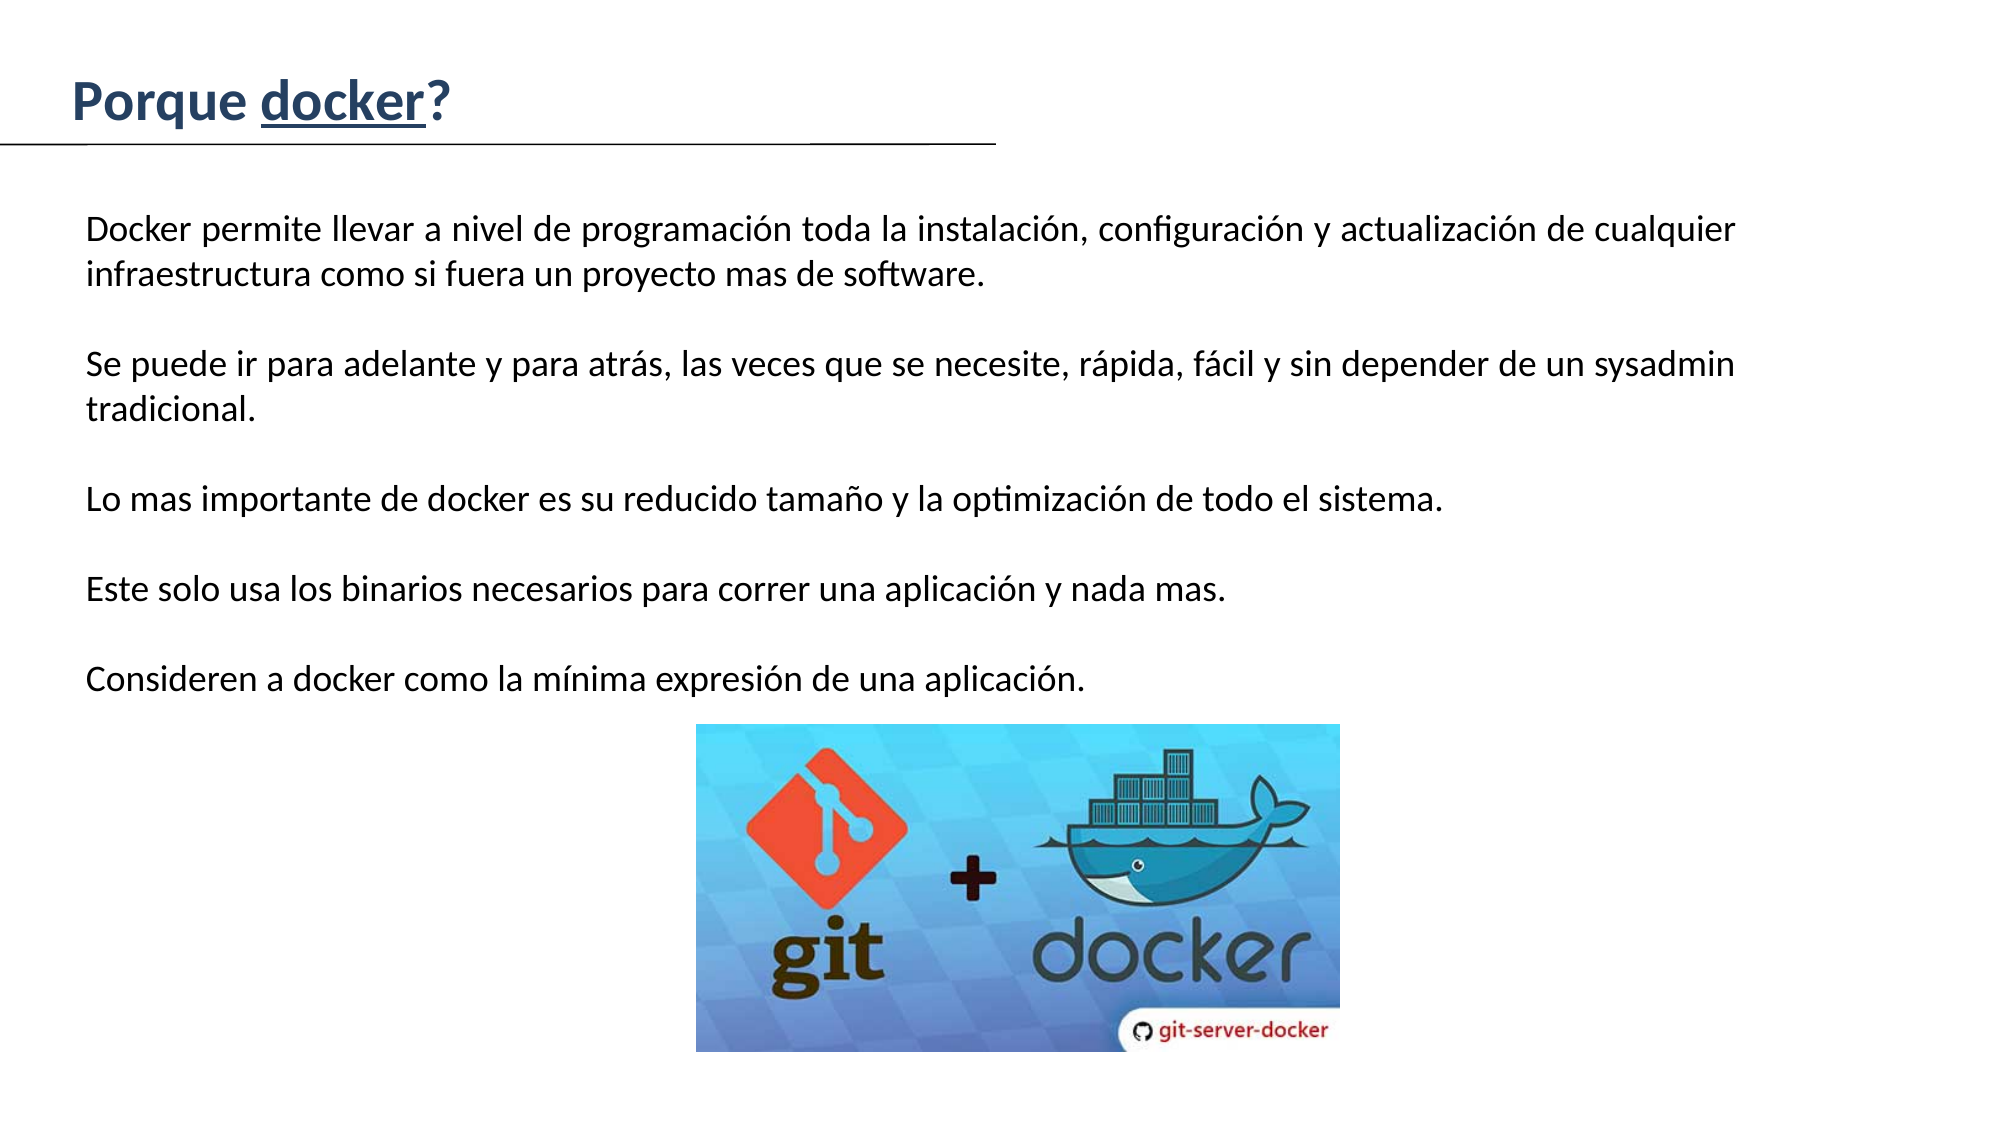

Porque docker?
Docker permite llevar a nivel de programación toda la instalación, configuración y actualización de cualquier infraestructura como si fuera un proyecto mas de software.
Se puede ir para adelante y para atrás, las veces que se necesite, rápida, fácil y sin depender de un sysadmin tradicional.
Lo mas importante de docker es su reducido tamaño y la optimización de todo el sistema.
Este solo usa los binarios necesarios para correr una aplicación y nada mas.
Consideren a docker como la mínima expresión de una aplicación.